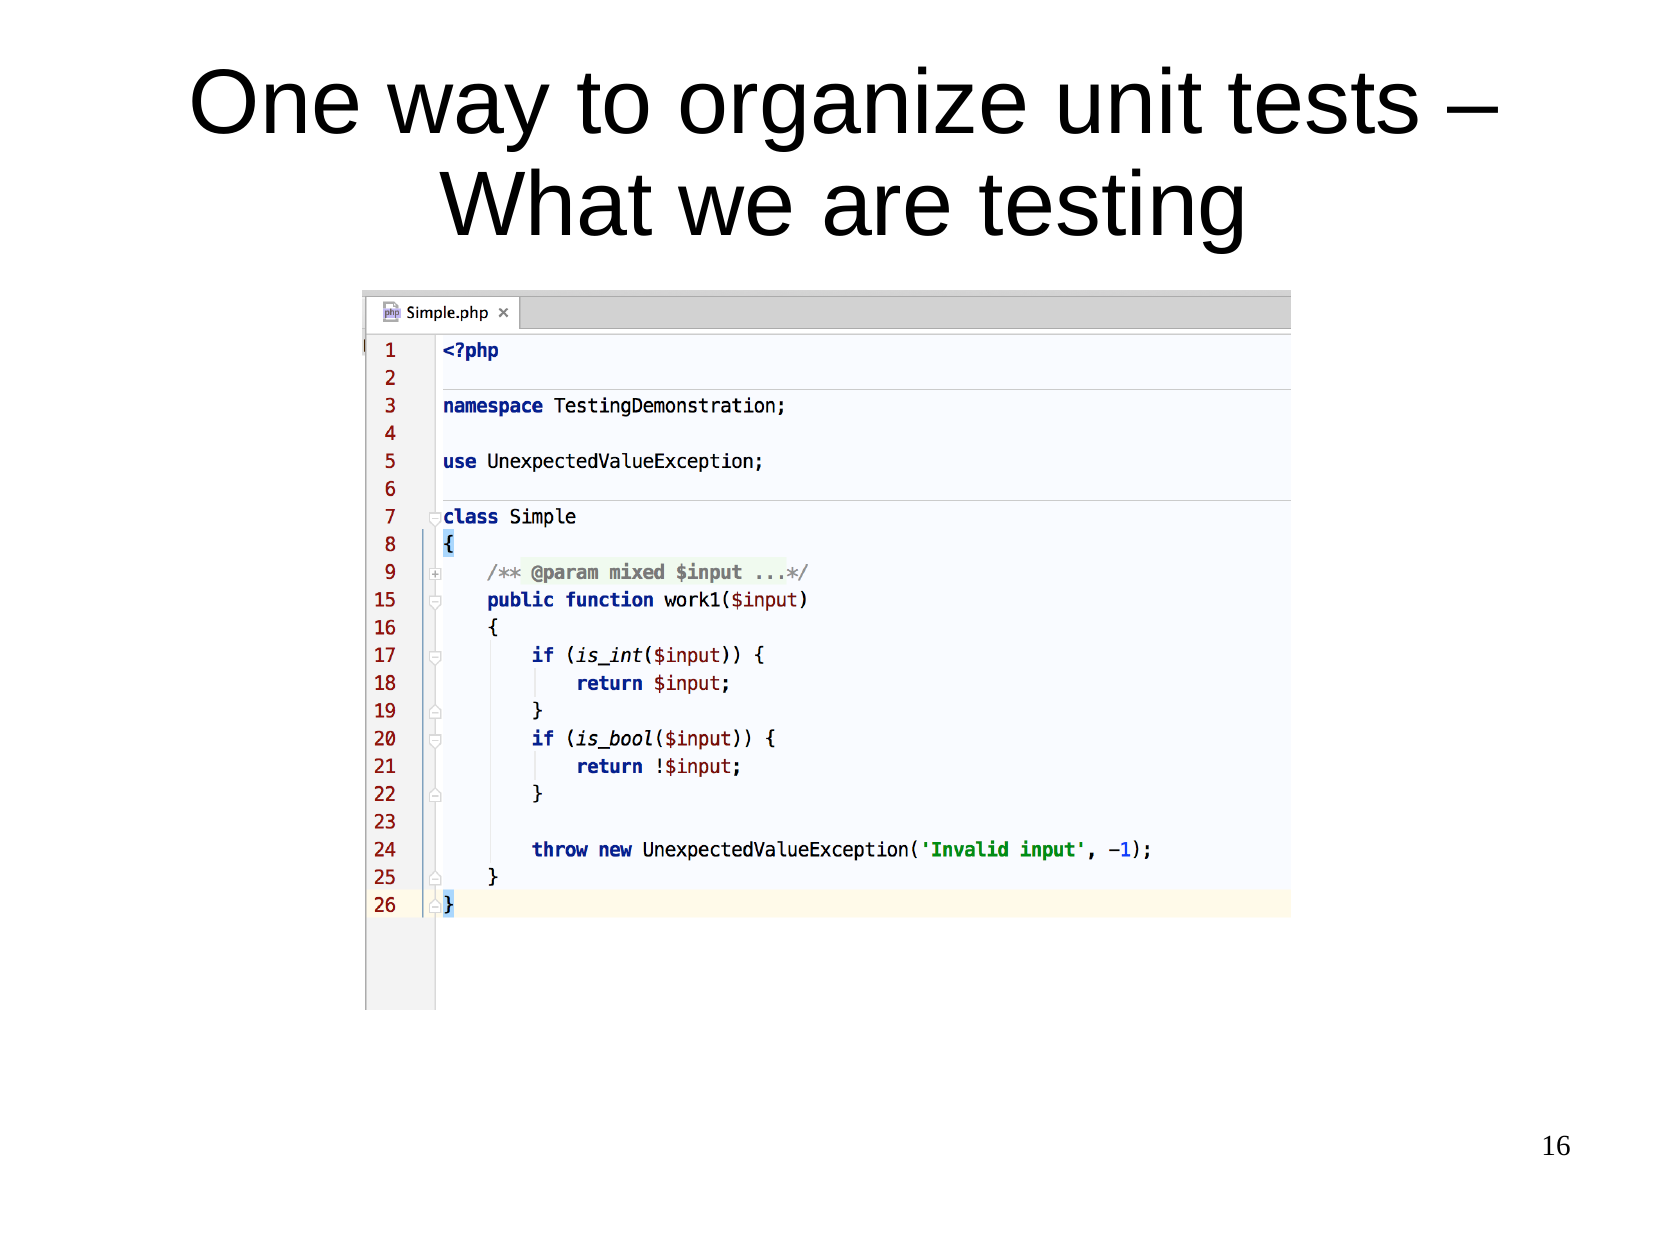

# One way to organize unit tests – What we are testing
16